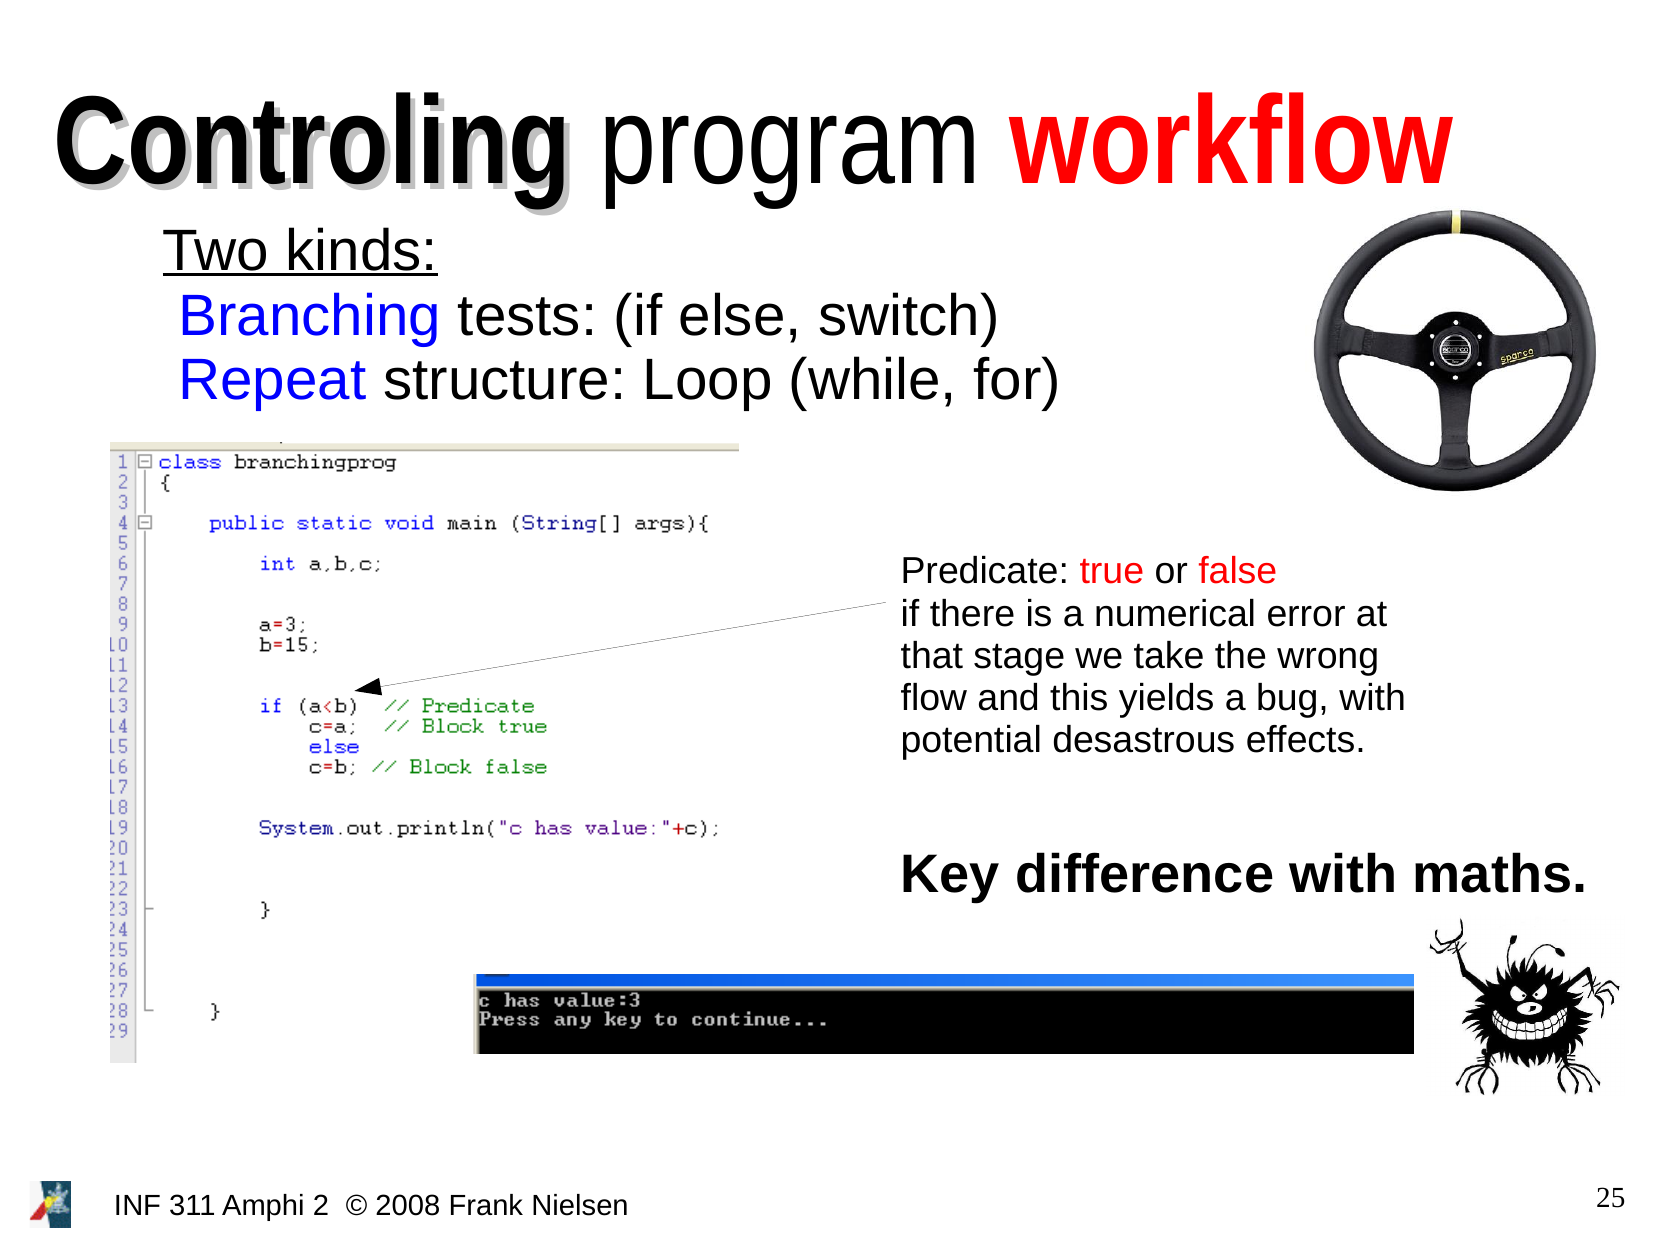

Controling program workflow
Two kinds:
 Branching tests: (if else, switch)
 Repeat structure: Loop (while, for)
Predicate: true or false
if there is a numerical error at
that stage we take the wrong
flow and this yields a bug, with
potential desastrous effects.
Key difference with maths.